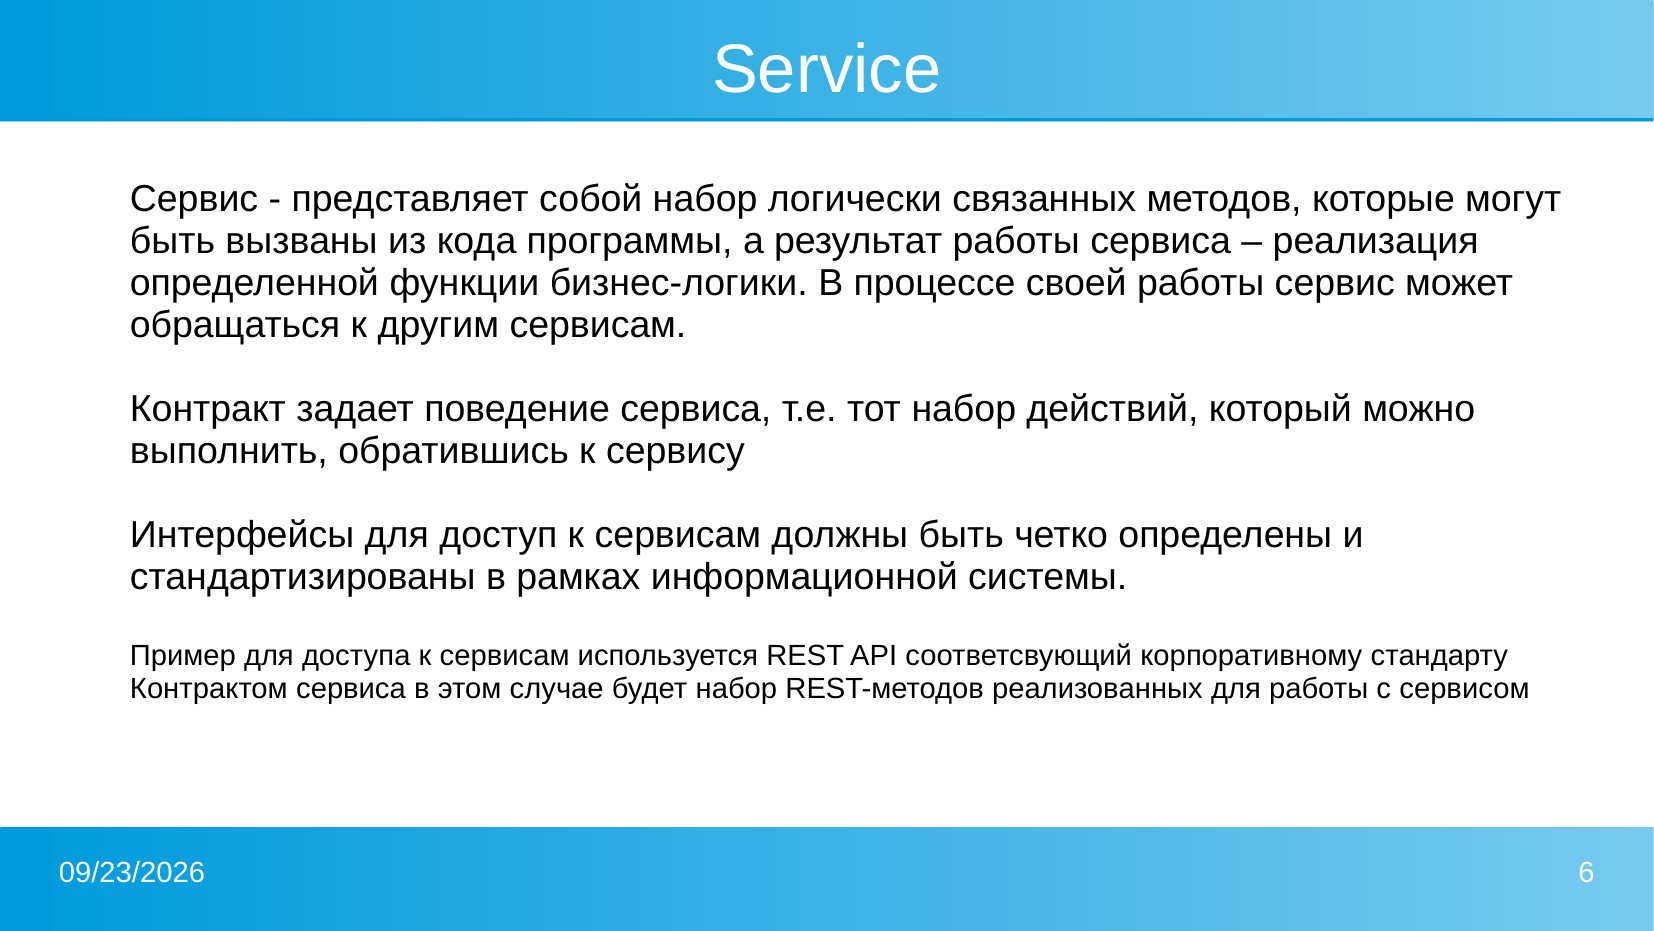

# Service
Сервис - представляет собой набор логически связанных методов, которые могут быть вызваны из кода программы, а результат работы сервиса – реализация определенной функции бизнес-логики. В процессе своей работы сервис может обращаться к другим сервисам.
Контракт задает поведение сервиса, т.е. тот набор действий, который можно выполнить, обратившись к сервису
Интерфейсы для доступ к сервисам должны быть четко определены и стандартизированы в рамках информационной системы.
Пример для доступа к сервисам используется REST API соответсвующий корпоративному стандарту Контрактом сервиса в этом случае будет набор REST-методов реализованных для работы с сервисом
6